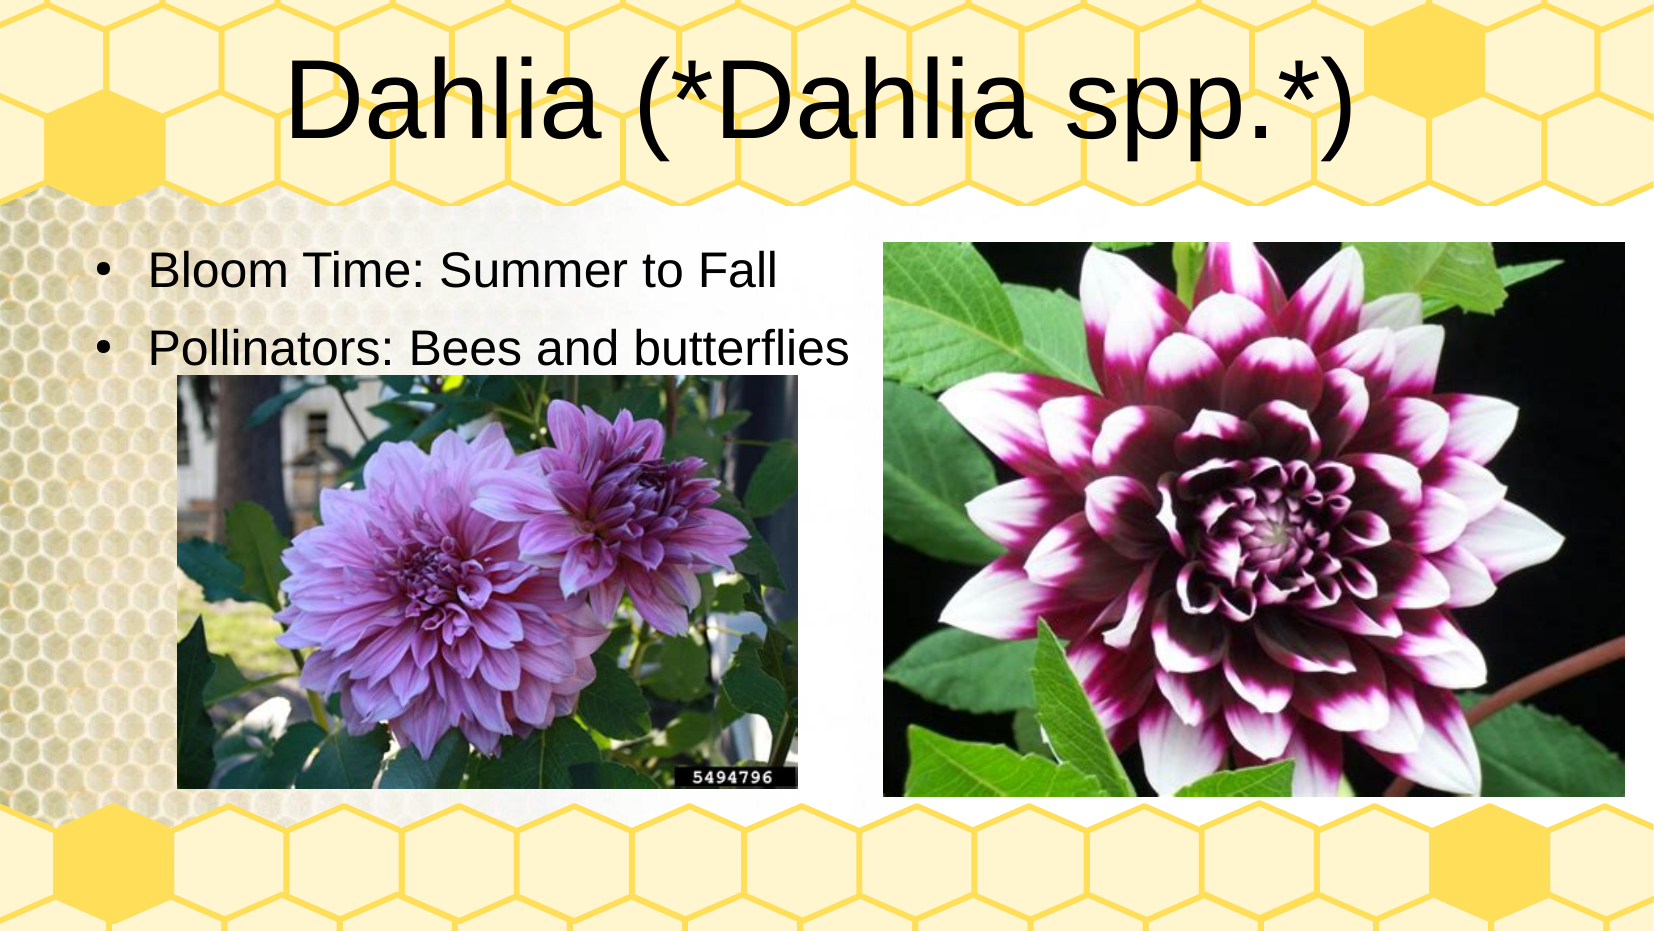

# Dahlia (*Dahlia spp.*)
Bloom Time: Summer to Fall
Pollinators: Bees and butterflies